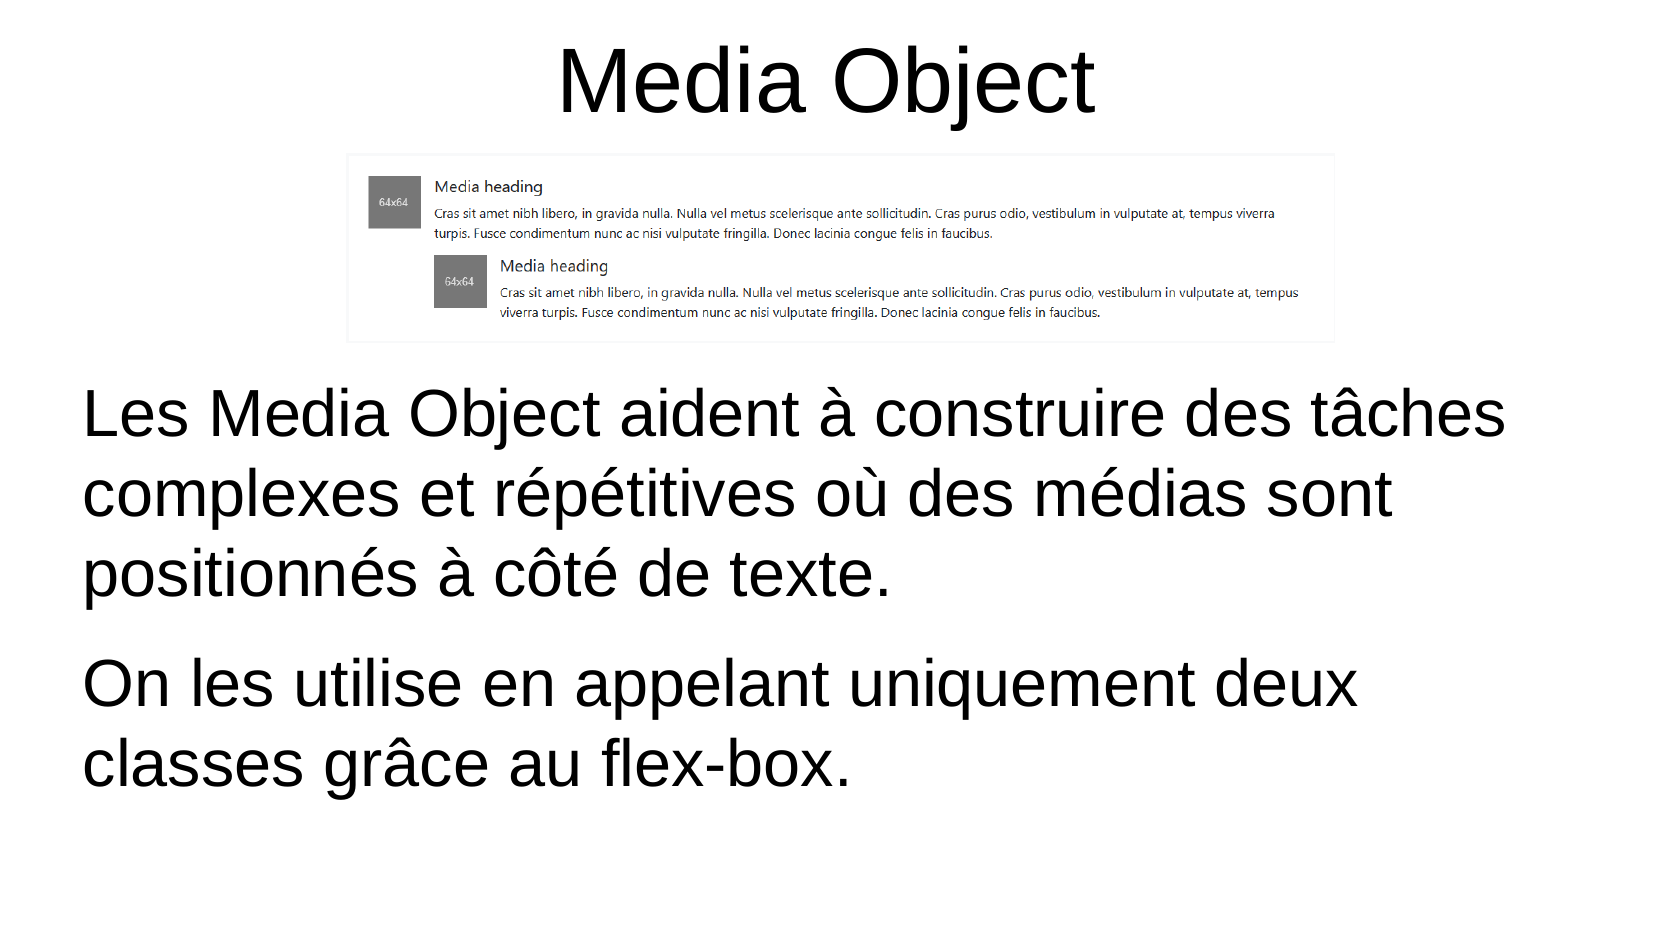

# Media Object
Les Media Object aident à construire des tâches complexes et répétitives où des médias sont positionnés à côté de texte.
On les utilise en appelant uniquement deux classes grâce au flex-box.